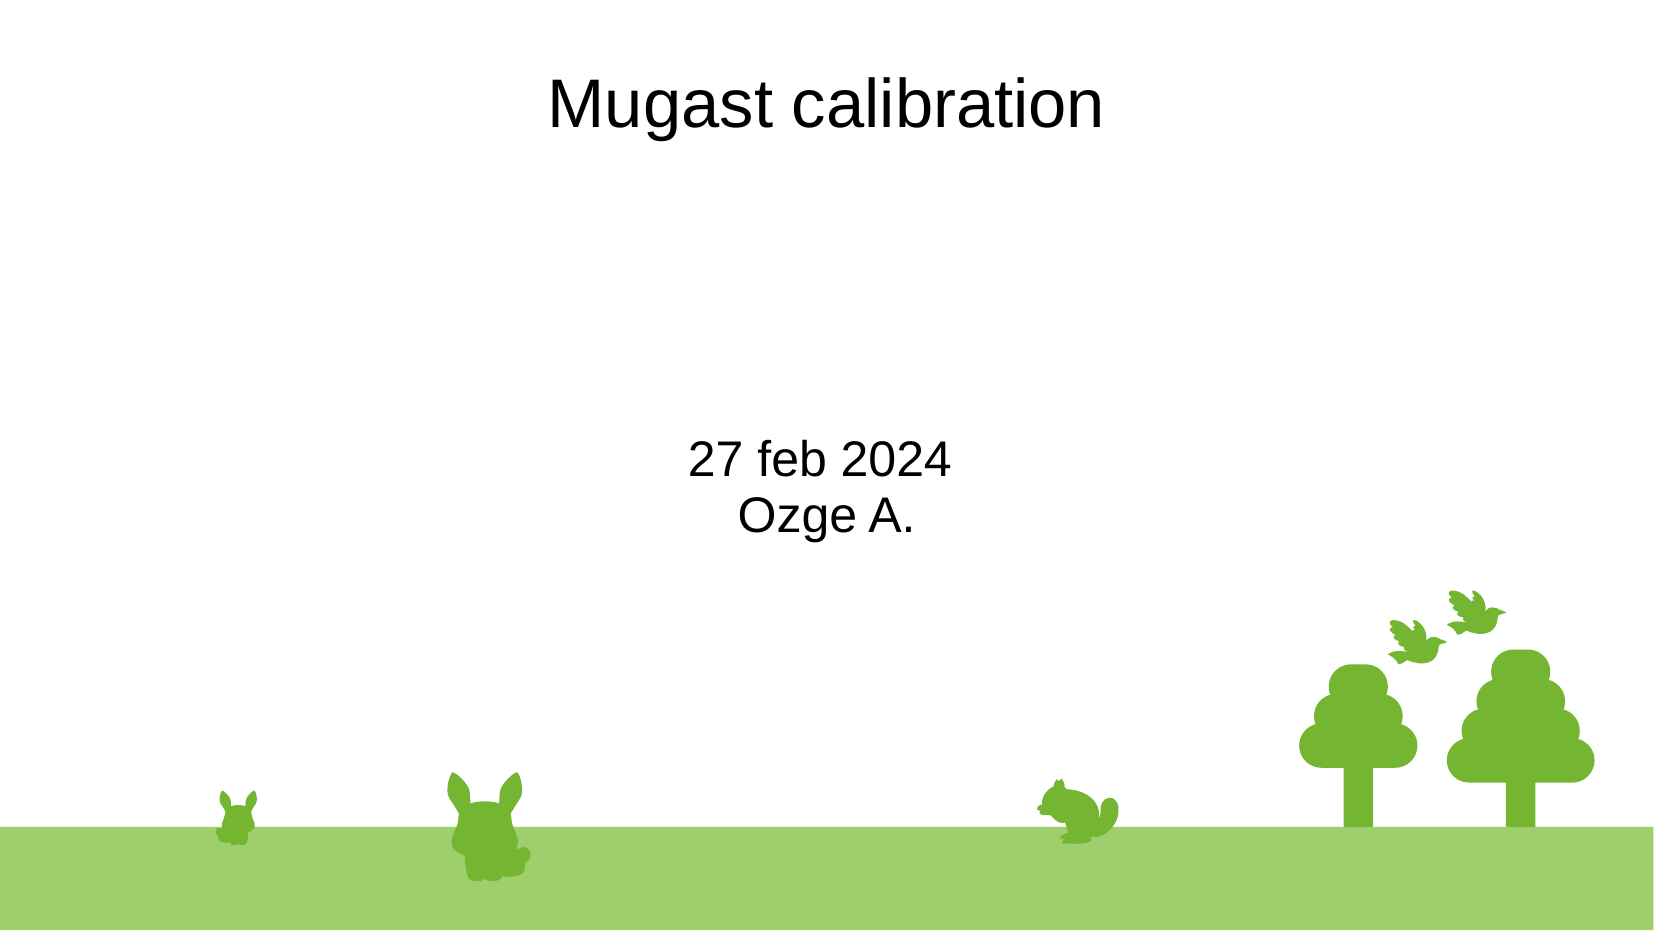

# Mugast calibration
27 feb 2024
Ozge A.